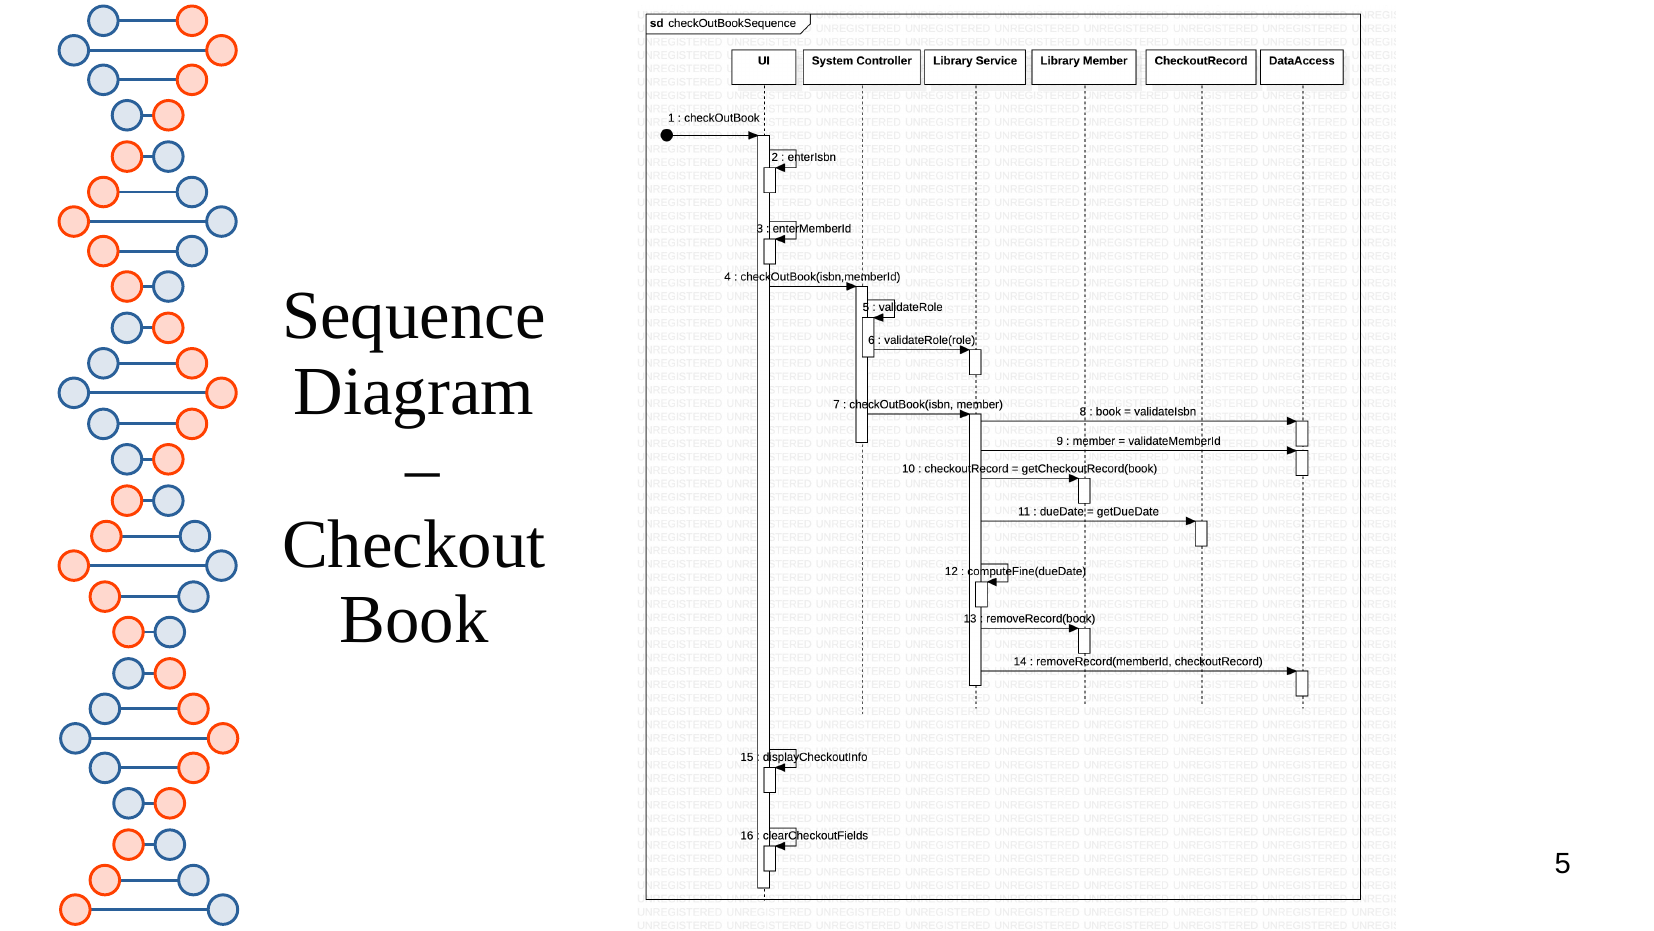

# Sequence Diagram – Checkout Book
5